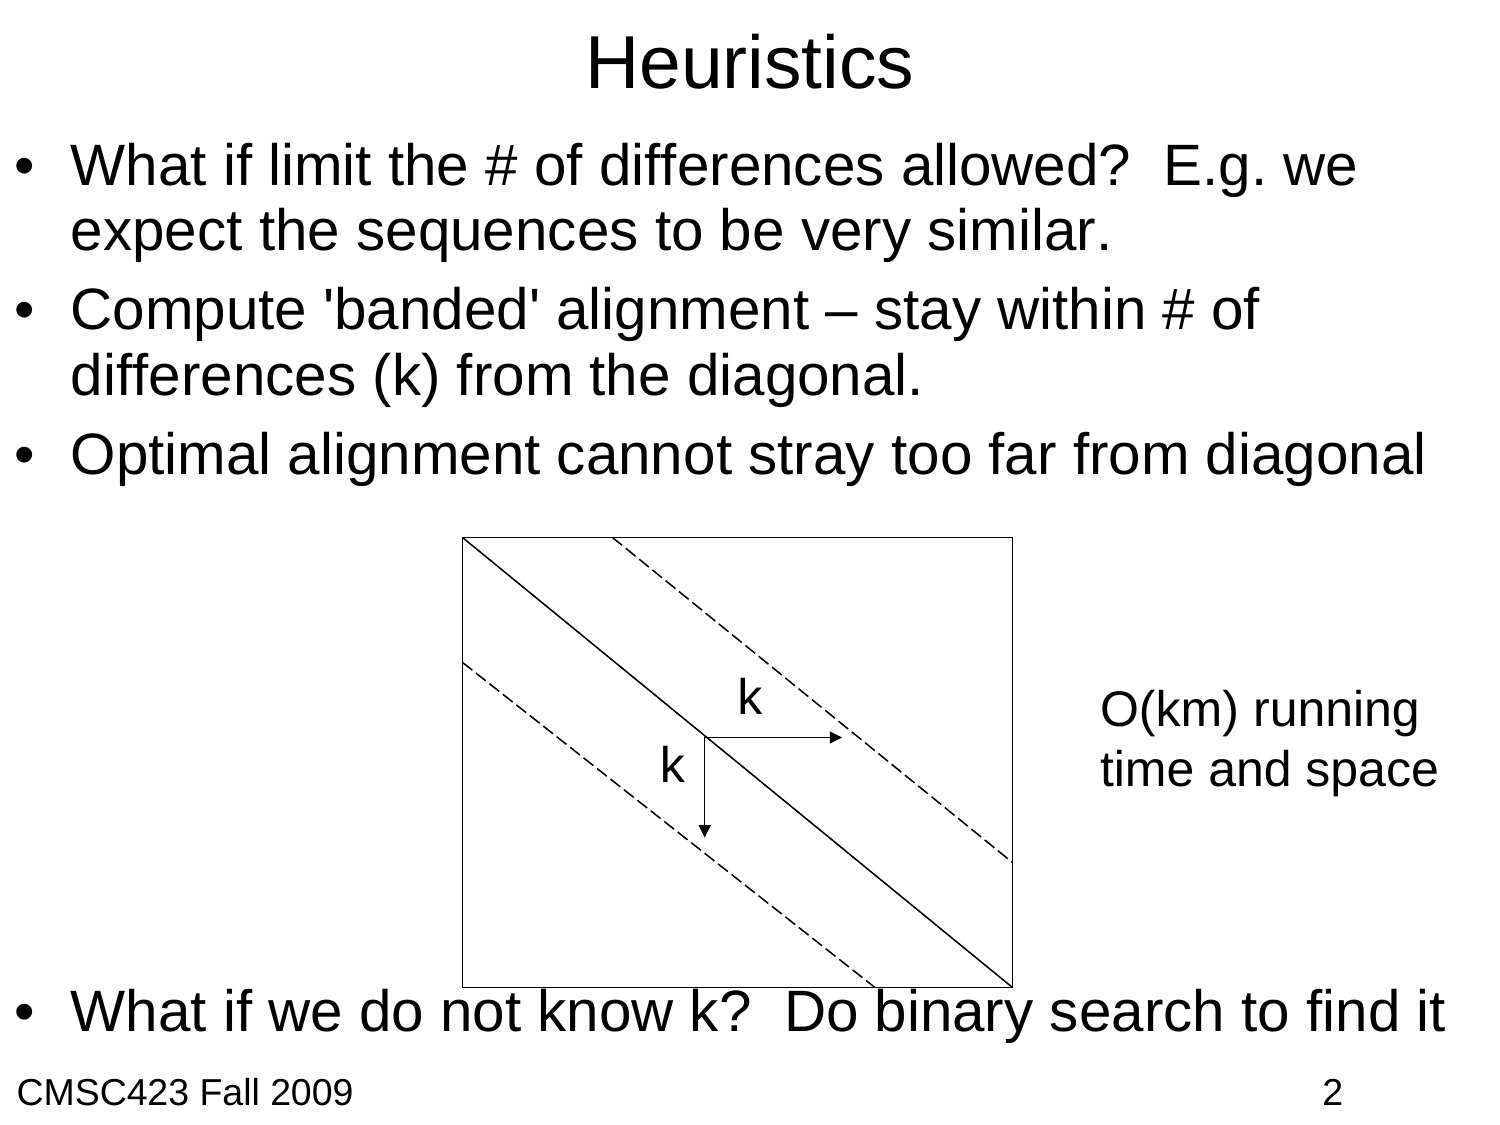

# Heuristics
What if limit the # of differences allowed? E.g. we expect the sequences to be very similar.
Compute 'banded' alignment – stay within # of differences (k) from the diagonal.
Optimal alignment cannot stray too far from diagonal
What if we do not know k? Do binary search to find it
k
O(km) running
time and space
k
CMSC423 Fall 2009
2